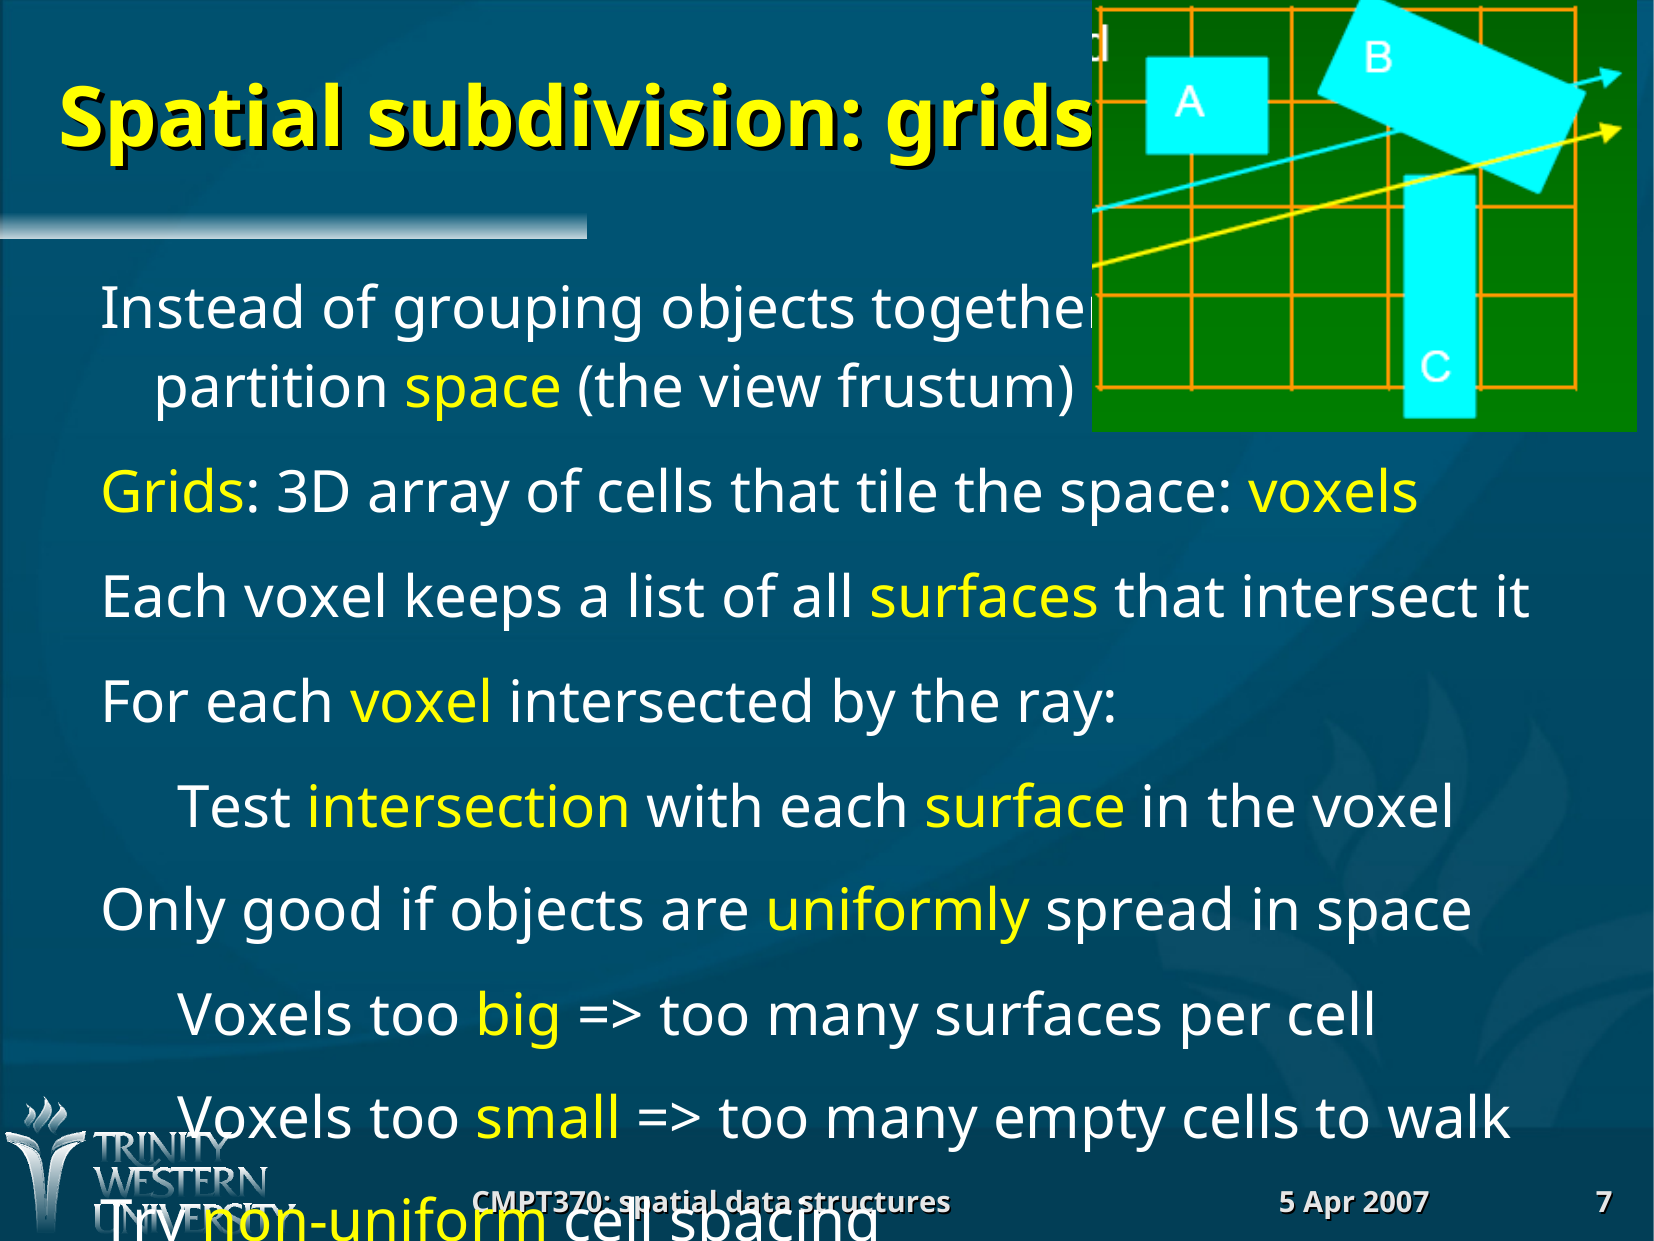

# Spatial subdivision: grids
Instead of grouping objects together,
partition space (the view frustum)
Grids: 3D array of cells that tile the space: voxels
Each voxel keeps a list of all surfaces that intersect it
For each voxel intersected by the ray:
Test intersection with each surface in the voxel
Only good if objects are uniformly spread in space
Voxels too big => too many surfaces per cell
Voxels too small => too many empty cells to walk
Try non-uniform cell spacing
CMPT370: spatial data structures
5 Apr 2007
7